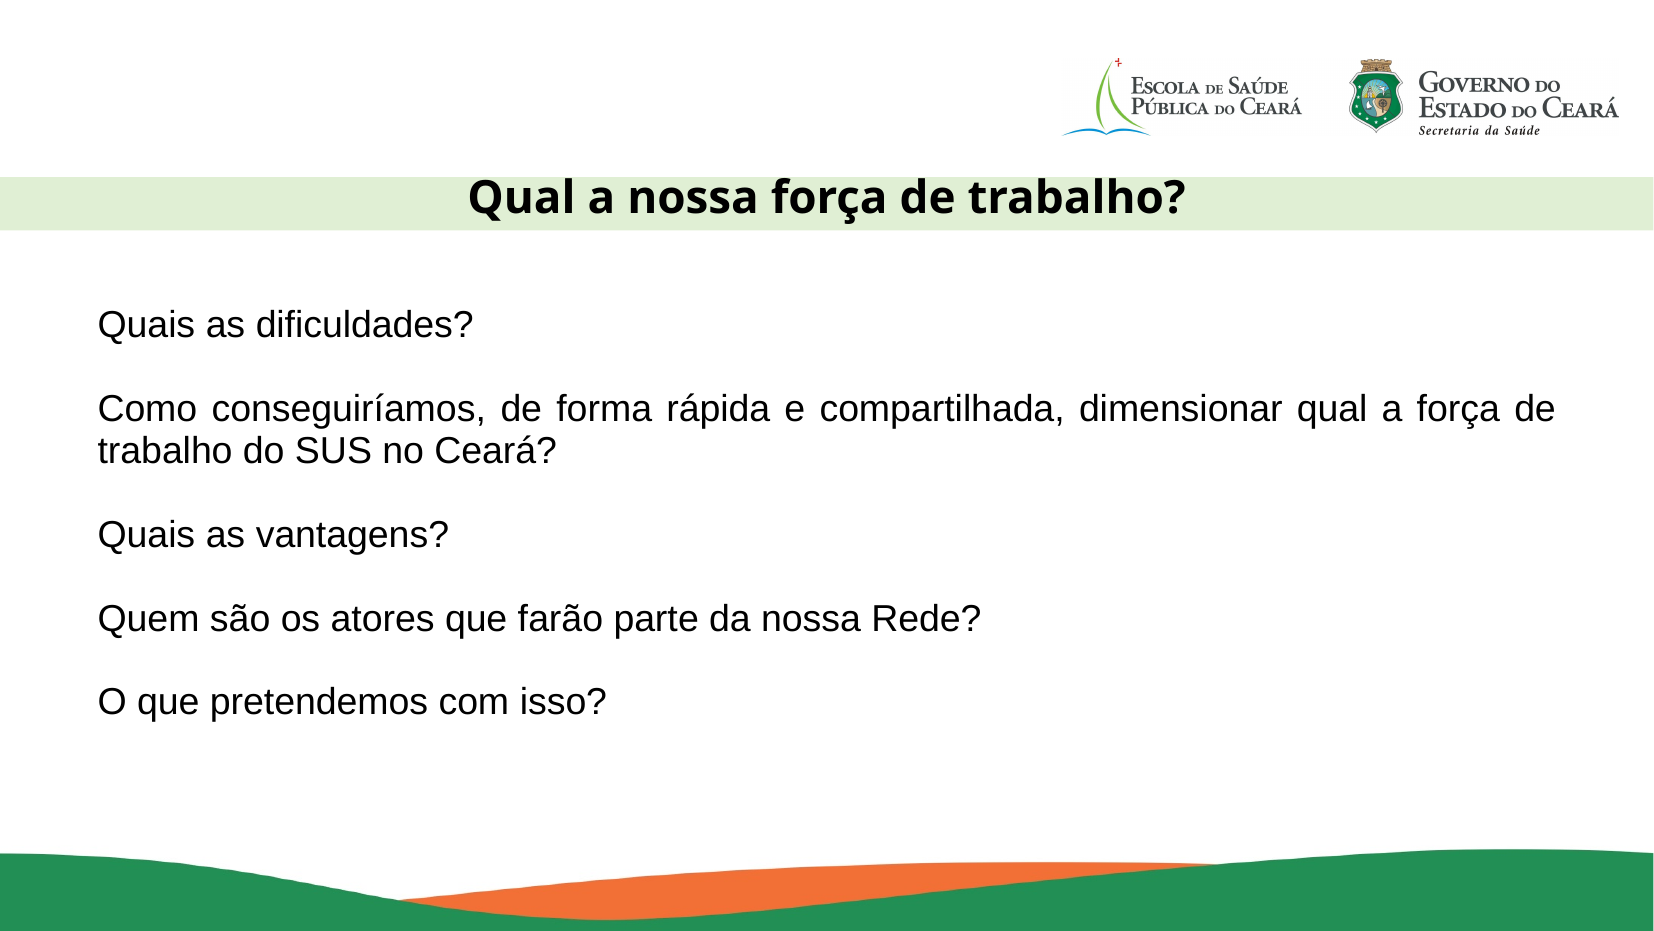

# Qual a nossa força de trabalho?
Quais as dificuldades?
Como conseguiríamos, de forma rápida e compartilhada, dimensionar qual a força de trabalho do SUS no Ceará?
Quais as vantagens?
Quem são os atores que farão parte da nossa Rede?
O que pretendemos com isso?